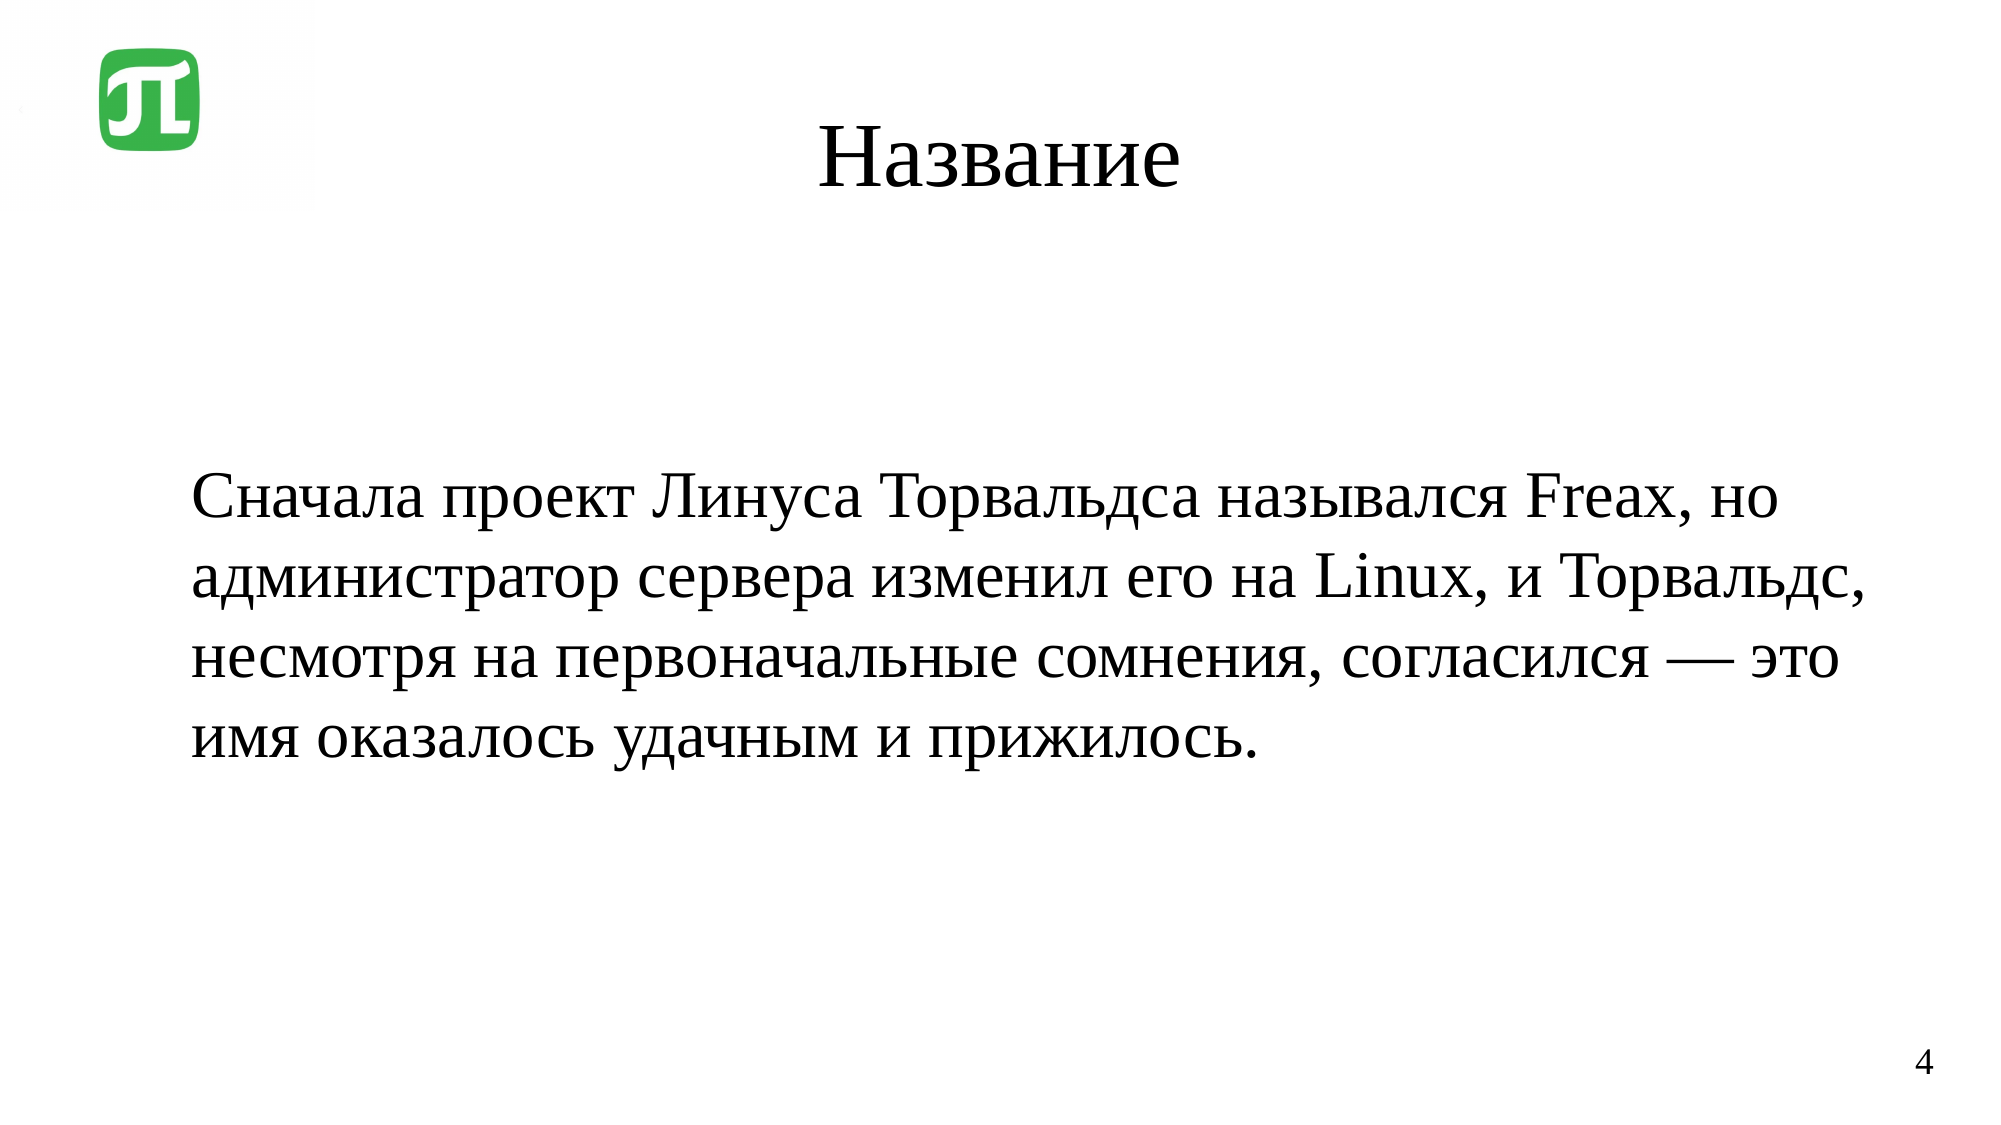

# Название
Сначала проект Линуса Торвальдса назывался Freax, но администратор сервера изменил его на Linux, и Торвальдс, несмотря на первоначальные сомнения, согласился — это имя оказалось удачным и прижилось.
4